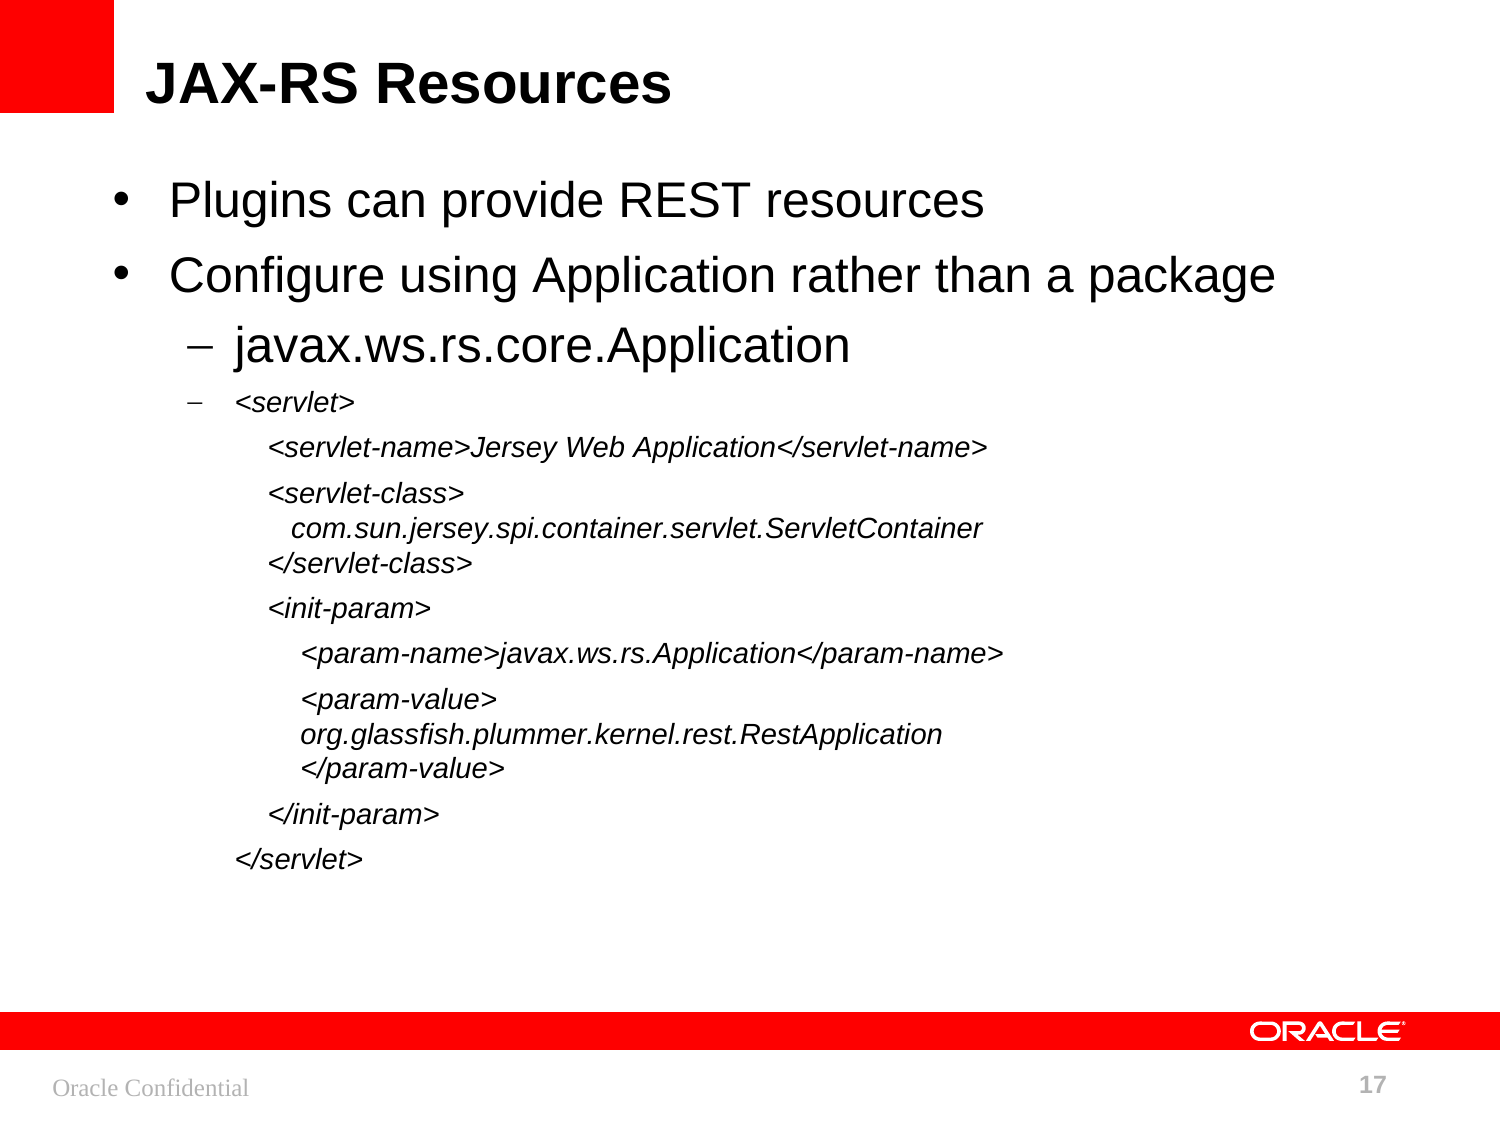

# JAX-RS Resources
Plugins can provide REST resources
Configure using Application rather than a package
javax.ws.rs.core.Application
<servlet>
 <servlet-name>Jersey Web Application</servlet-name>
 <servlet-class>
	com.sun.jersey.spi.container.servlet.ServletContainer
 </servlet-class>
 <init-param>
 <param-name>javax.ws.rs.Application</param-name>
 <param-value>
 org.glassfish.plummer.kernel.rest.RestApplication
 </param-value>
 </init-param>
</servlet>